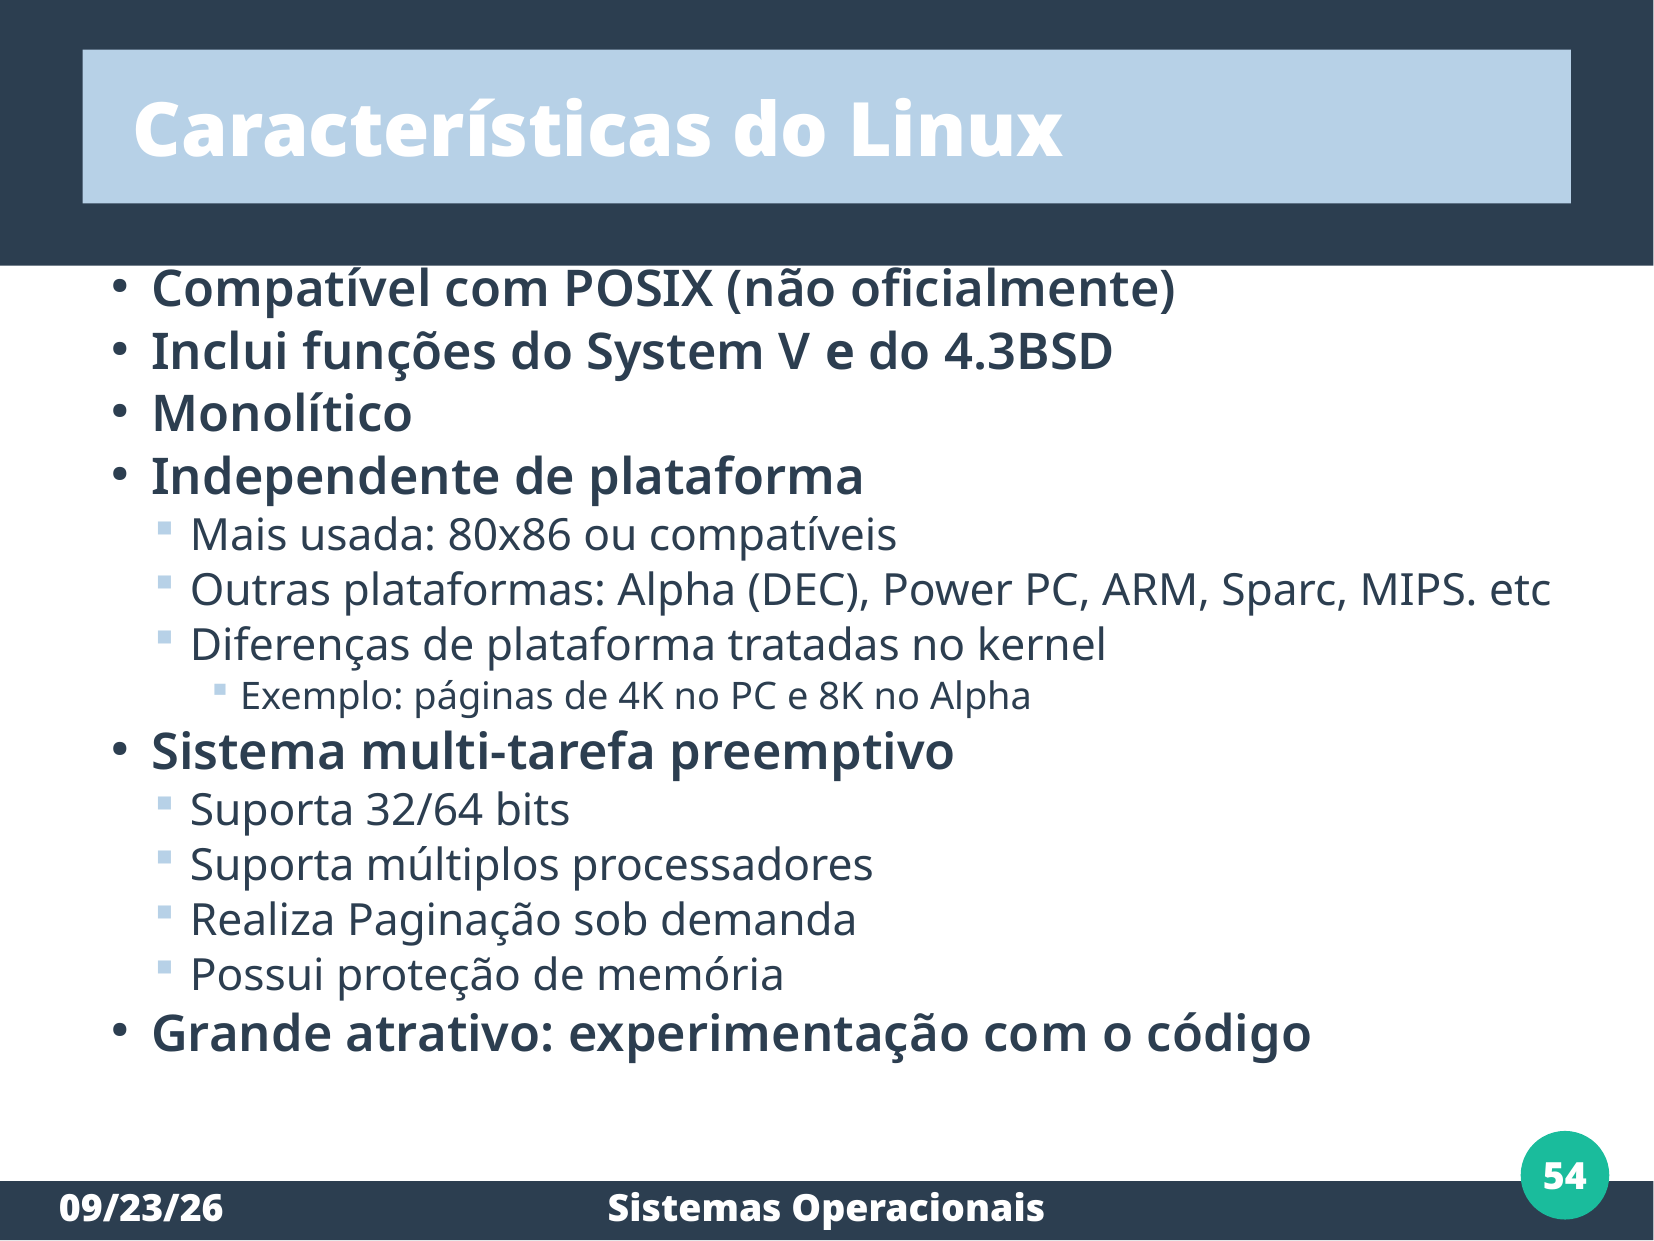

# Características do Linux
Compatível com POSIX (não oficialmente)
Inclui funções do System V e do 4.3BSD
Monolítico
Independente de plataforma
Mais usada: 80x86 ou compatíveis
Outras plataformas: Alpha (DEC), Power PC, ARM, Sparc, MIPS. etc
Diferenças de plataforma tratadas no kernel
Exemplo: páginas de 4K no PC e 8K no Alpha
Sistema multi-tarefa preemptivo
Suporta 32/64 bits
Suporta múltiplos processadores
Realiza Paginação sob demanda
Possui proteção de memória
Grande atrativo: experimentação com o código
54
Sistemas Operacionais